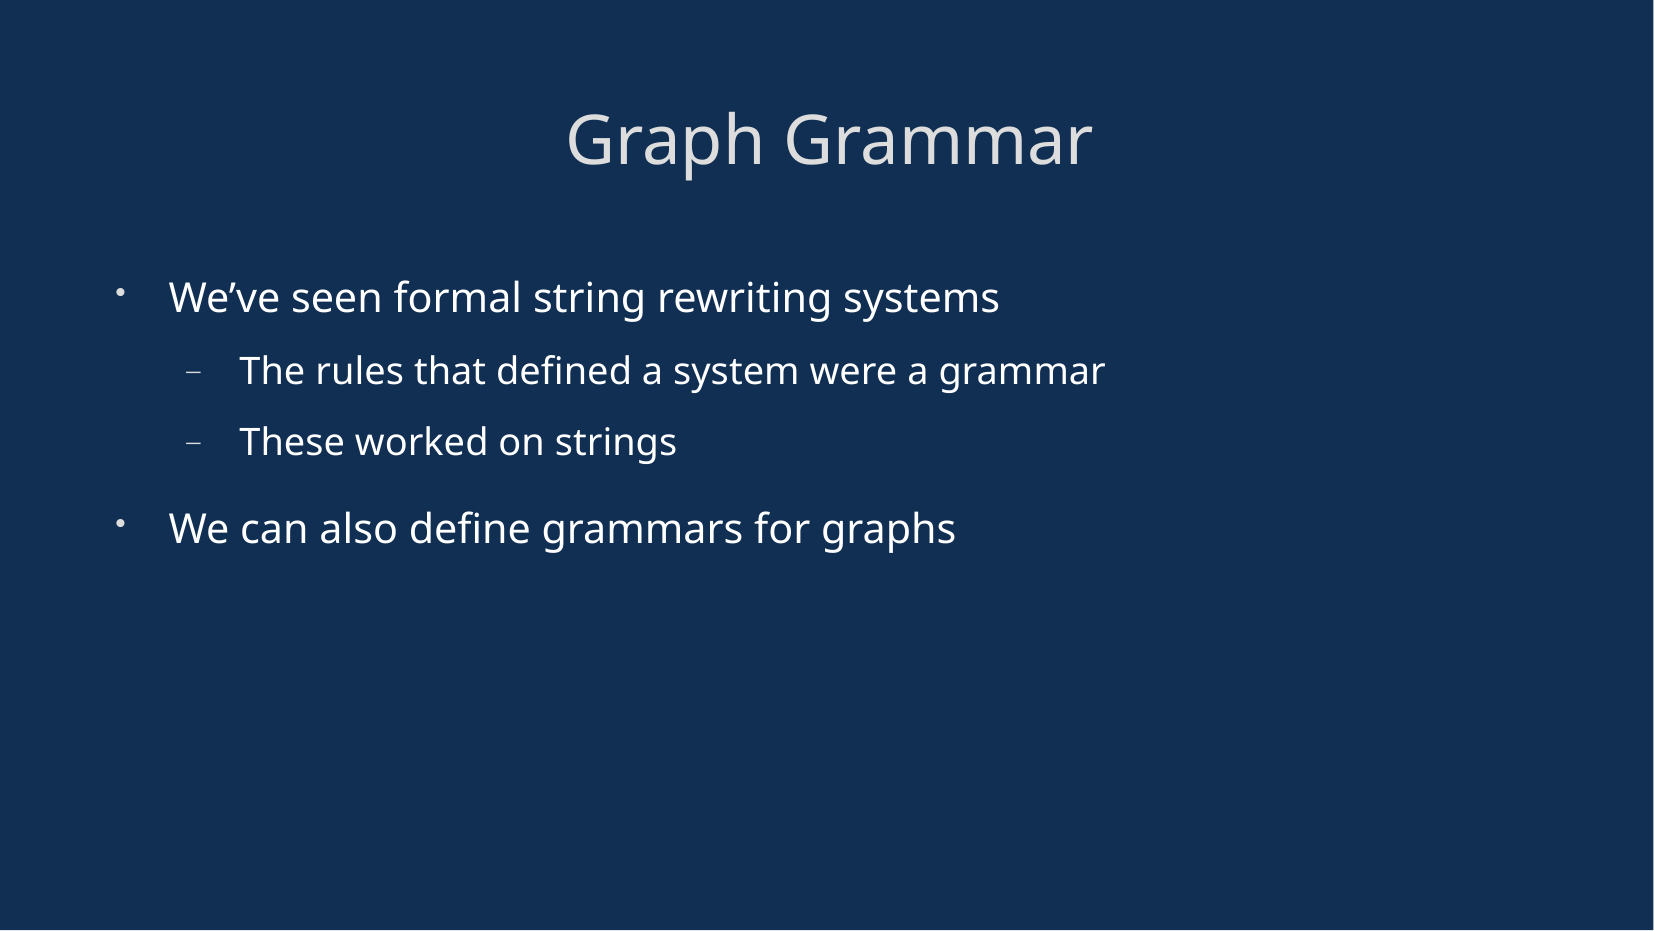

# Graph Grammar
We’ve seen formal string rewriting systems
The rules that defined a system were a grammar
These worked on strings
We can also define grammars for graphs